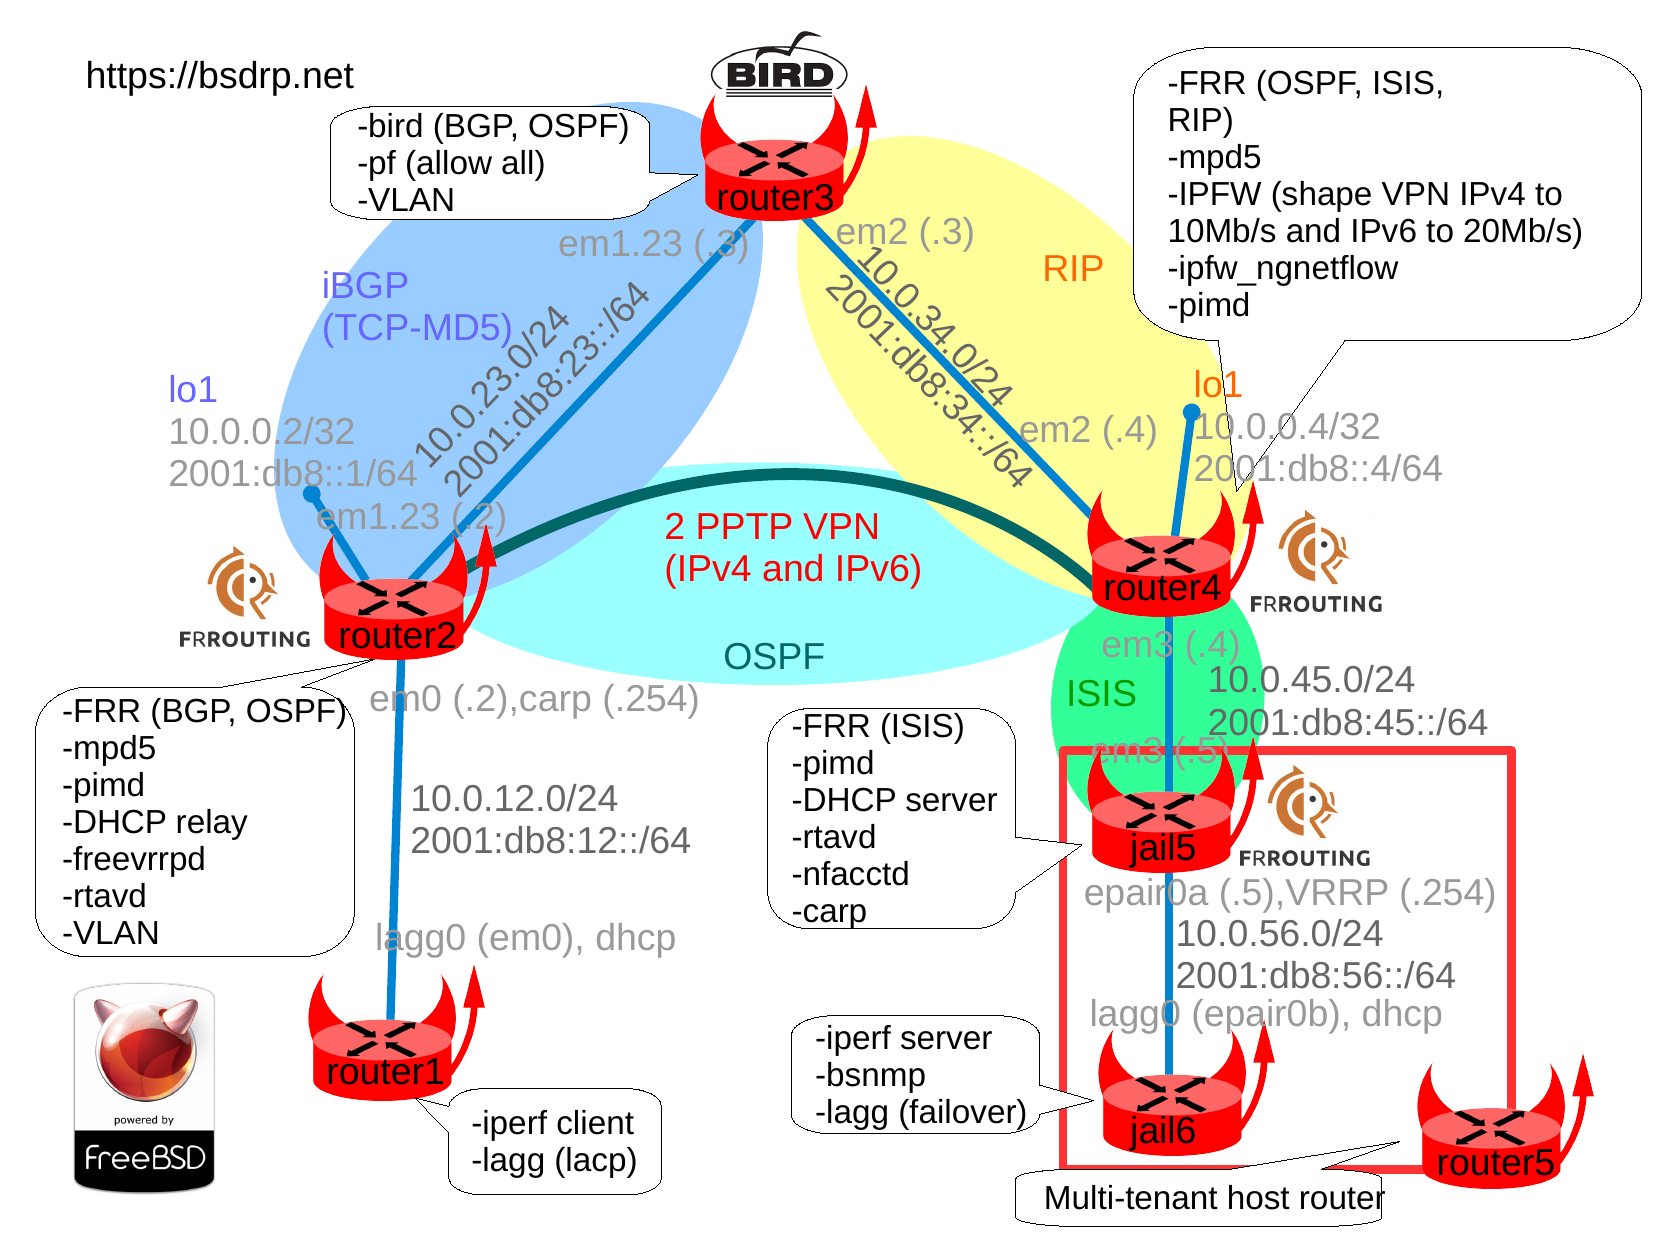

https://bsdrp.net
-FRR (OSPF, ISIS,
RIP)
-mpd5
-IPFW (shape VPN IPv4 to
10Mb/s and IPv6 to 20Mb/s)
-ipfw_ngnetflow
-pimd
-bird (BGP, OSPF)
-pf (allow all)
-VLAN
router3
em2 (.3)
em1.23 (.3)
RIP
iBGP
(TCP-MD5)
10.0.23.0/24
2001:db8:23::/64
10.0.34.0/24
2001:db8:34::/64
lo1
10.0.0.4/32
2001:db8::4/64
lo1
10.0.0.2/32
2001:db8::1/64
em2 (.4)
em1.23 (.2)
2 PPTP VPN
(IPv4 and IPv6)
router4
router2
em3 (.4)
OSPF
10.0.45.0/24
2001:db8:45::/64
ISIS
em0 (.2),carp (.254)
-FRR (BGP, OSPF)
-mpd5
-pimd
-DHCP relay
-freevrrpd
-rtavd
-VLAN
-FRR (ISIS)
-pimd
-DHCP server
-rtavd
-nfacctd
-carp
em3 (.5)
10.0.12.0/24
2001:db8:12::/64
jail5
epair0a (.5),VRRP (.254)
10.0.56.0/24
2001:db8:56::/64
lagg0 (em0), dhcp
lagg0 (epair0b), dhcp
-iperf server
-bsnmp
-lagg (failover)
router1
-iperf client
-lagg (lacp)
jail6
router5
Multi-tenant host router